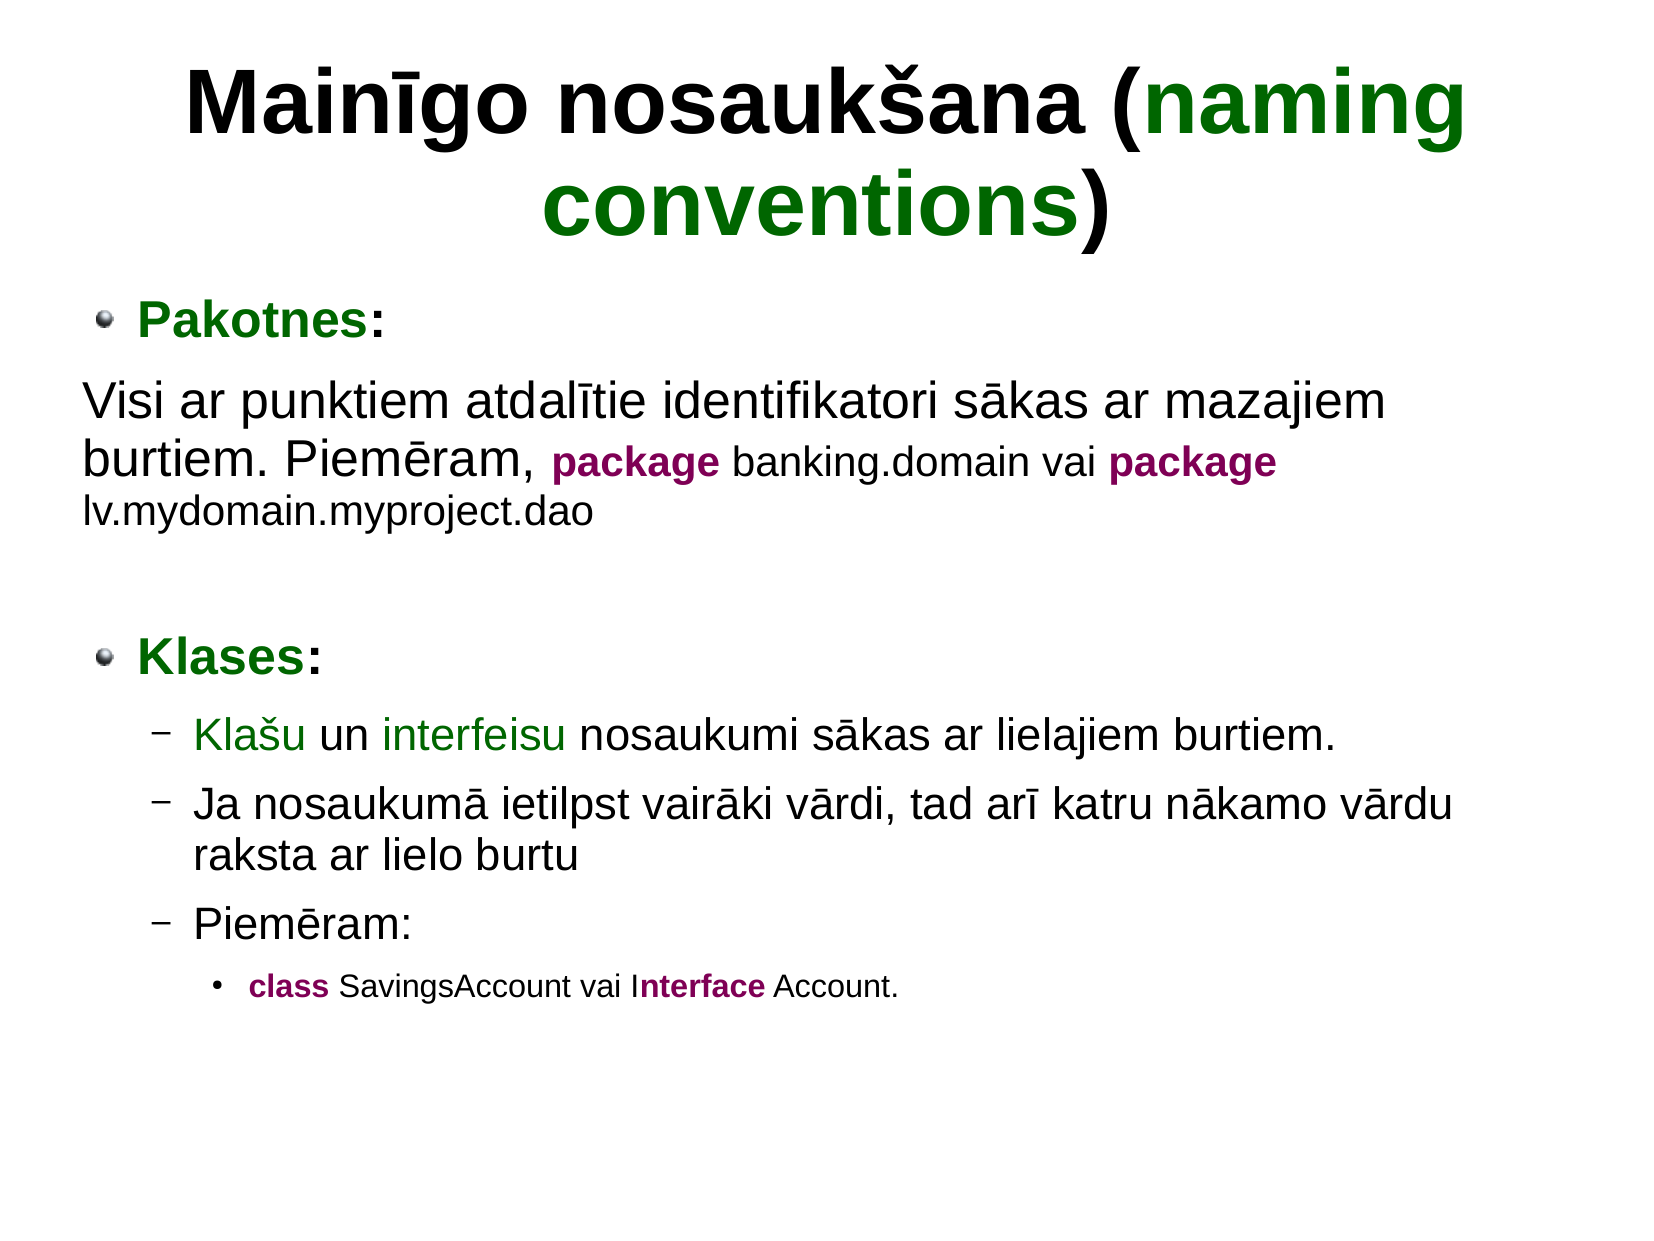

# Mainīgo nosaukšana (naming conventions)
Pakotnes:
Visi ar punktiem atdalītie identifikatori sākas ar mazajiem burtiem. Piemēram, package banking.domain vai package lv.mydomain.myproject.dao
Klases:
Klašu un interfeisu nosaukumi sākas ar lielajiem burtiem.
Ja nosaukumā ietilpst vairāki vārdi, tad arī katru nākamo vārdu raksta ar lielo burtu
Piemēram:
class SavingsAccount vai Interface Account.